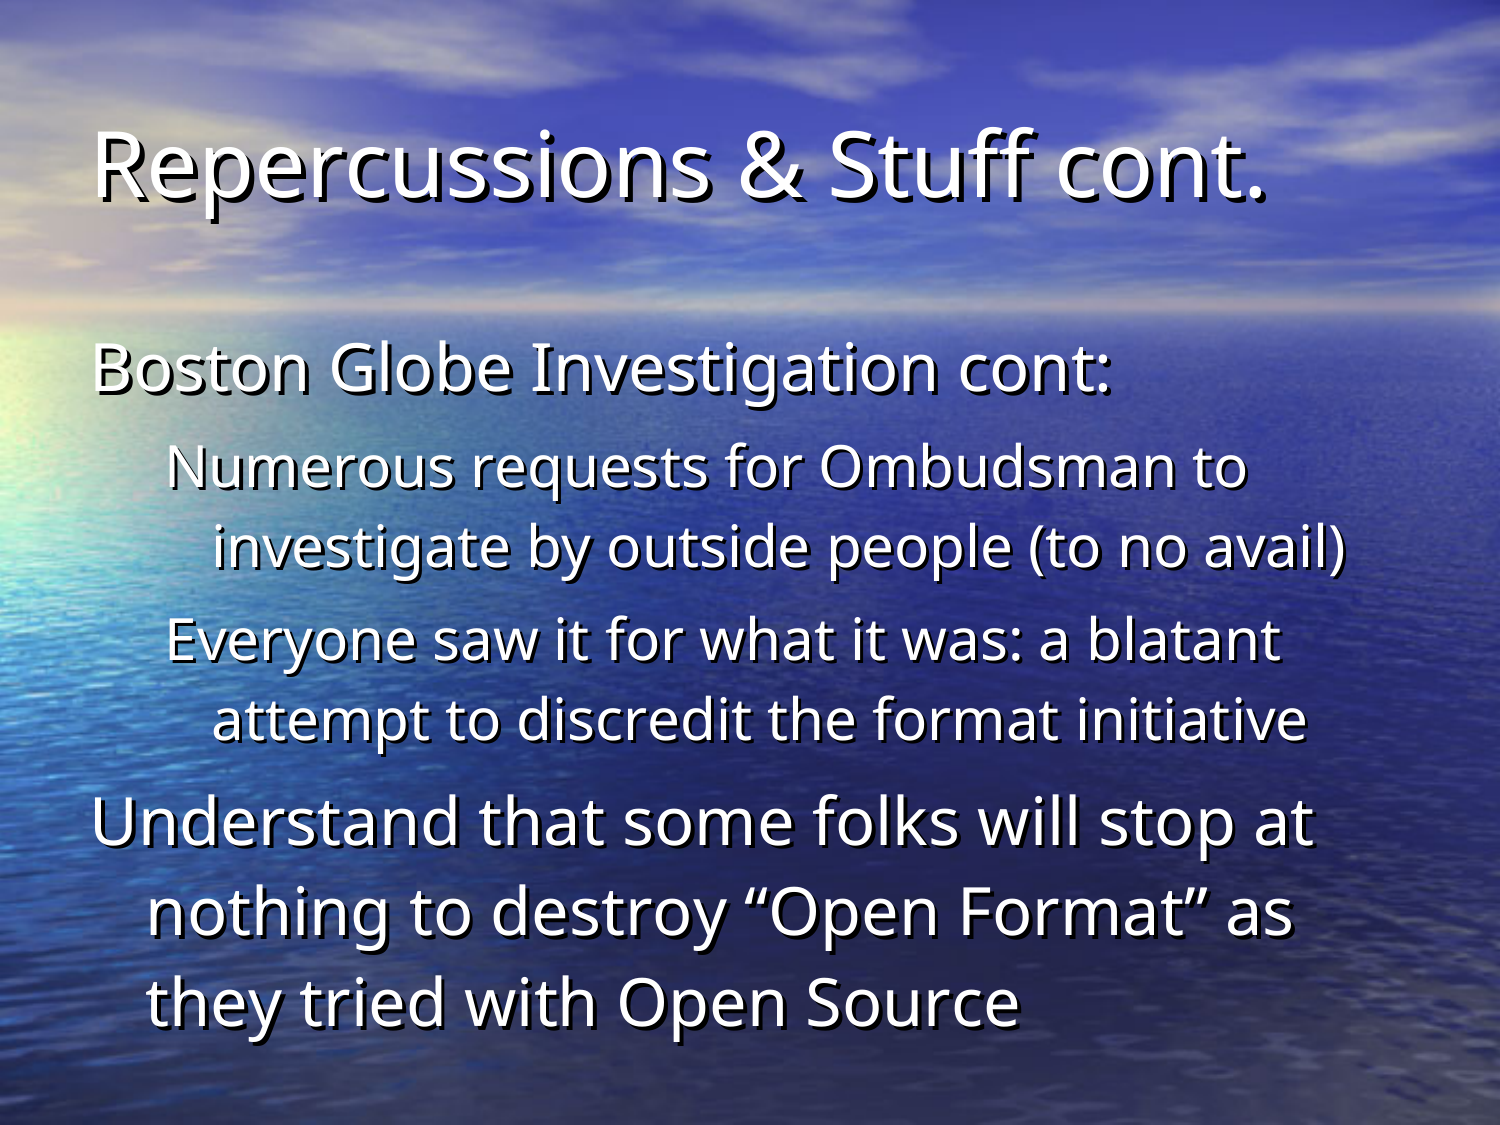

# Repercussions & Stuff cont.
Boston Globe Investigation cont:
Numerous requests for Ombudsman to investigate by outside people (to no avail)
Everyone saw it for what it was: a blatant attempt to discredit the format initiative
Understand that some folks will stop at nothing to destroy “Open Format” as they tried with Open Source